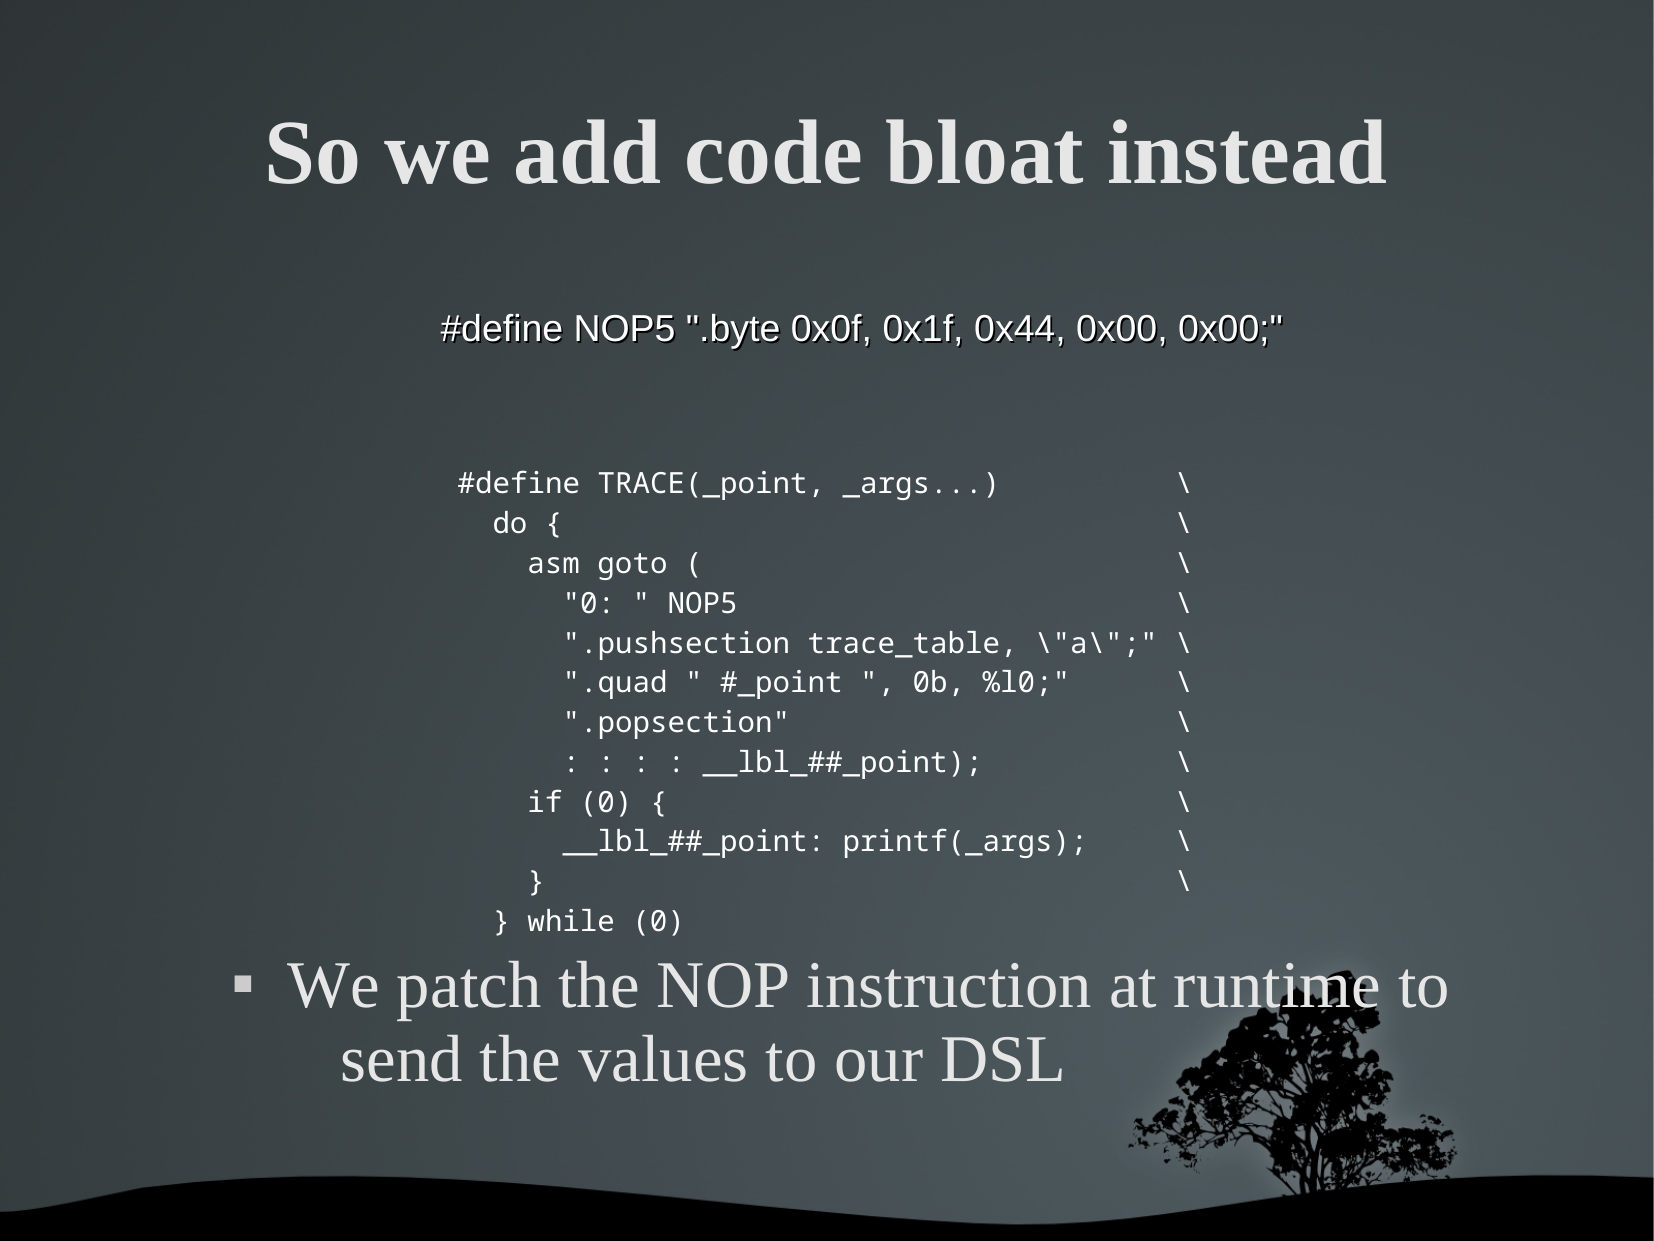

# So we add code bloat instead
#define NOP5 ".byte 0x0f, 0x1f, 0x44, 0x00, 0x00;"
#define TRACE(_point, _args...) \
 do { \
 asm goto ( \
 "0: " NOP5 \
 ".pushsection trace_table, \"a\";" \
 ".quad " #_point ", 0b, %l0;" \
 ".popsection" \
 : : : : __lbl_##_point); \
 if (0) { \
 __lbl_##_point: printf(_args); \
 } \
 } while (0)
We patch the NOP instruction at runtime to send the values to our DSL